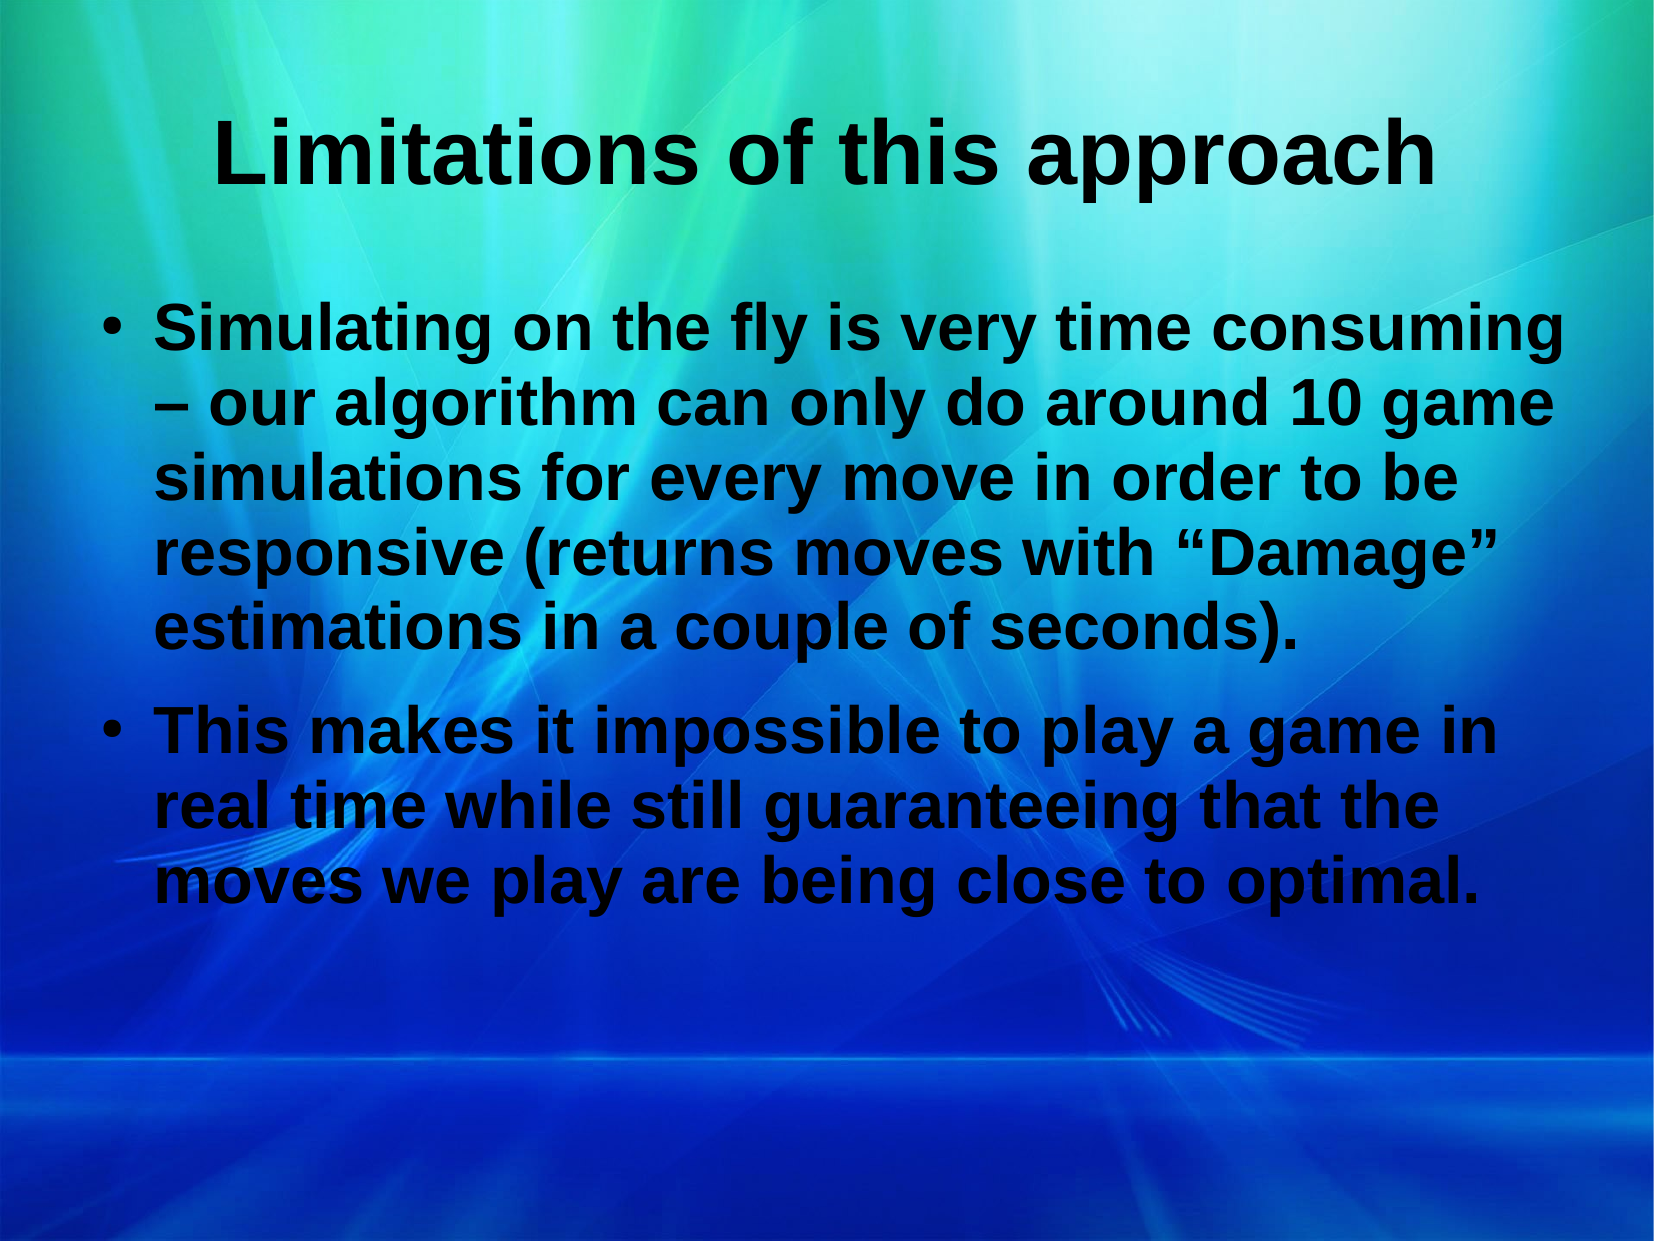

# Limitations of this approach
Simulating on the fly is very time consuming – our algorithm can only do around 10 game simulations for every move in order to be responsive (returns moves with “Damage” estimations in a couple of seconds).
This makes it impossible to play a game in real time while still guaranteeing that the moves we play are being close to optimal.